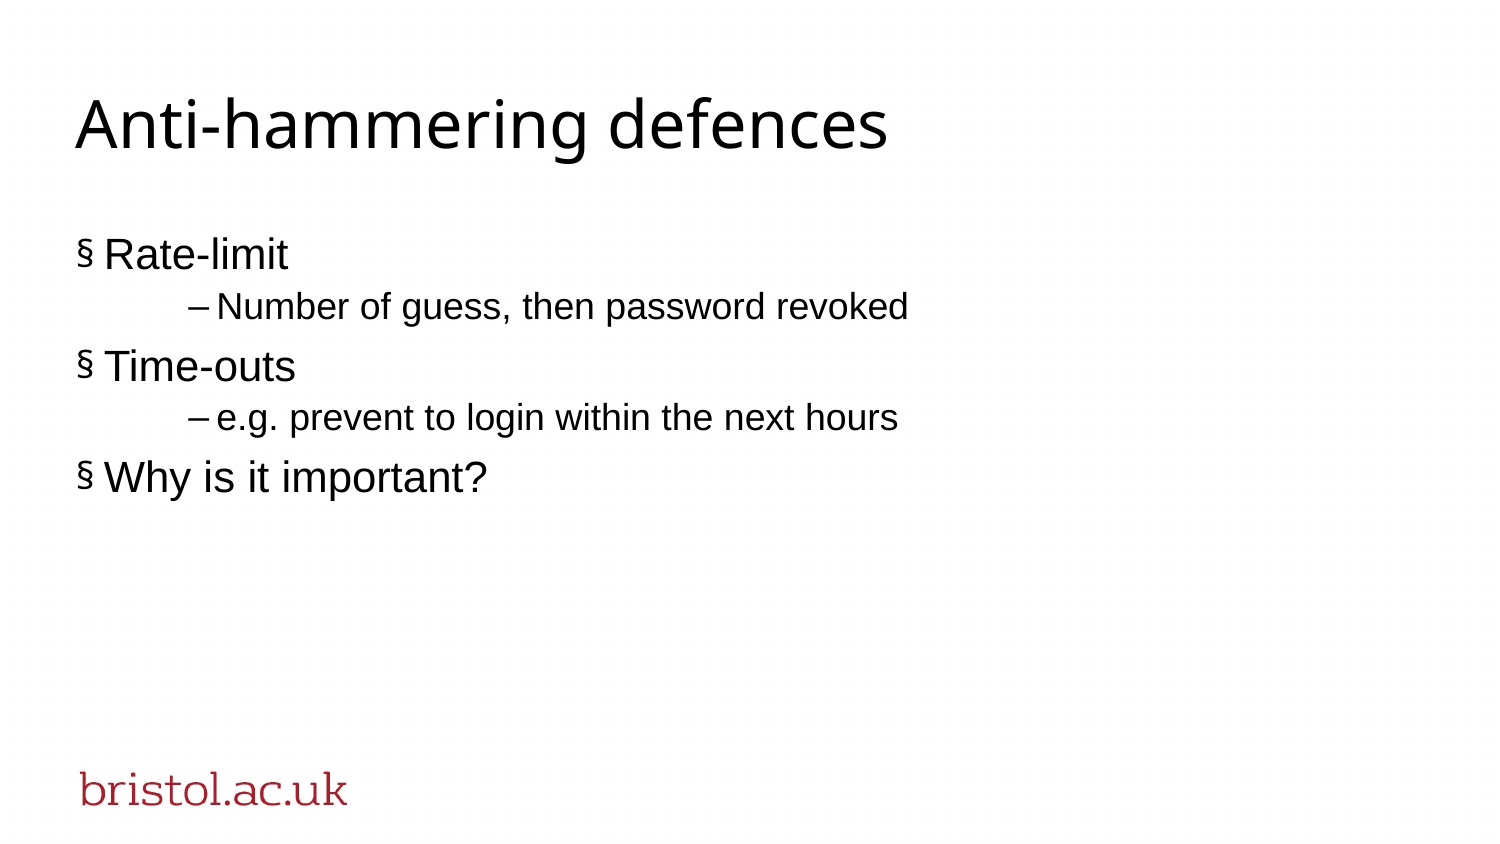

# Anti-hammering defences
Rate-limit
Number of guess, then password revoked
Time-outs
e.g. prevent to login within the next hours
Why is it important?